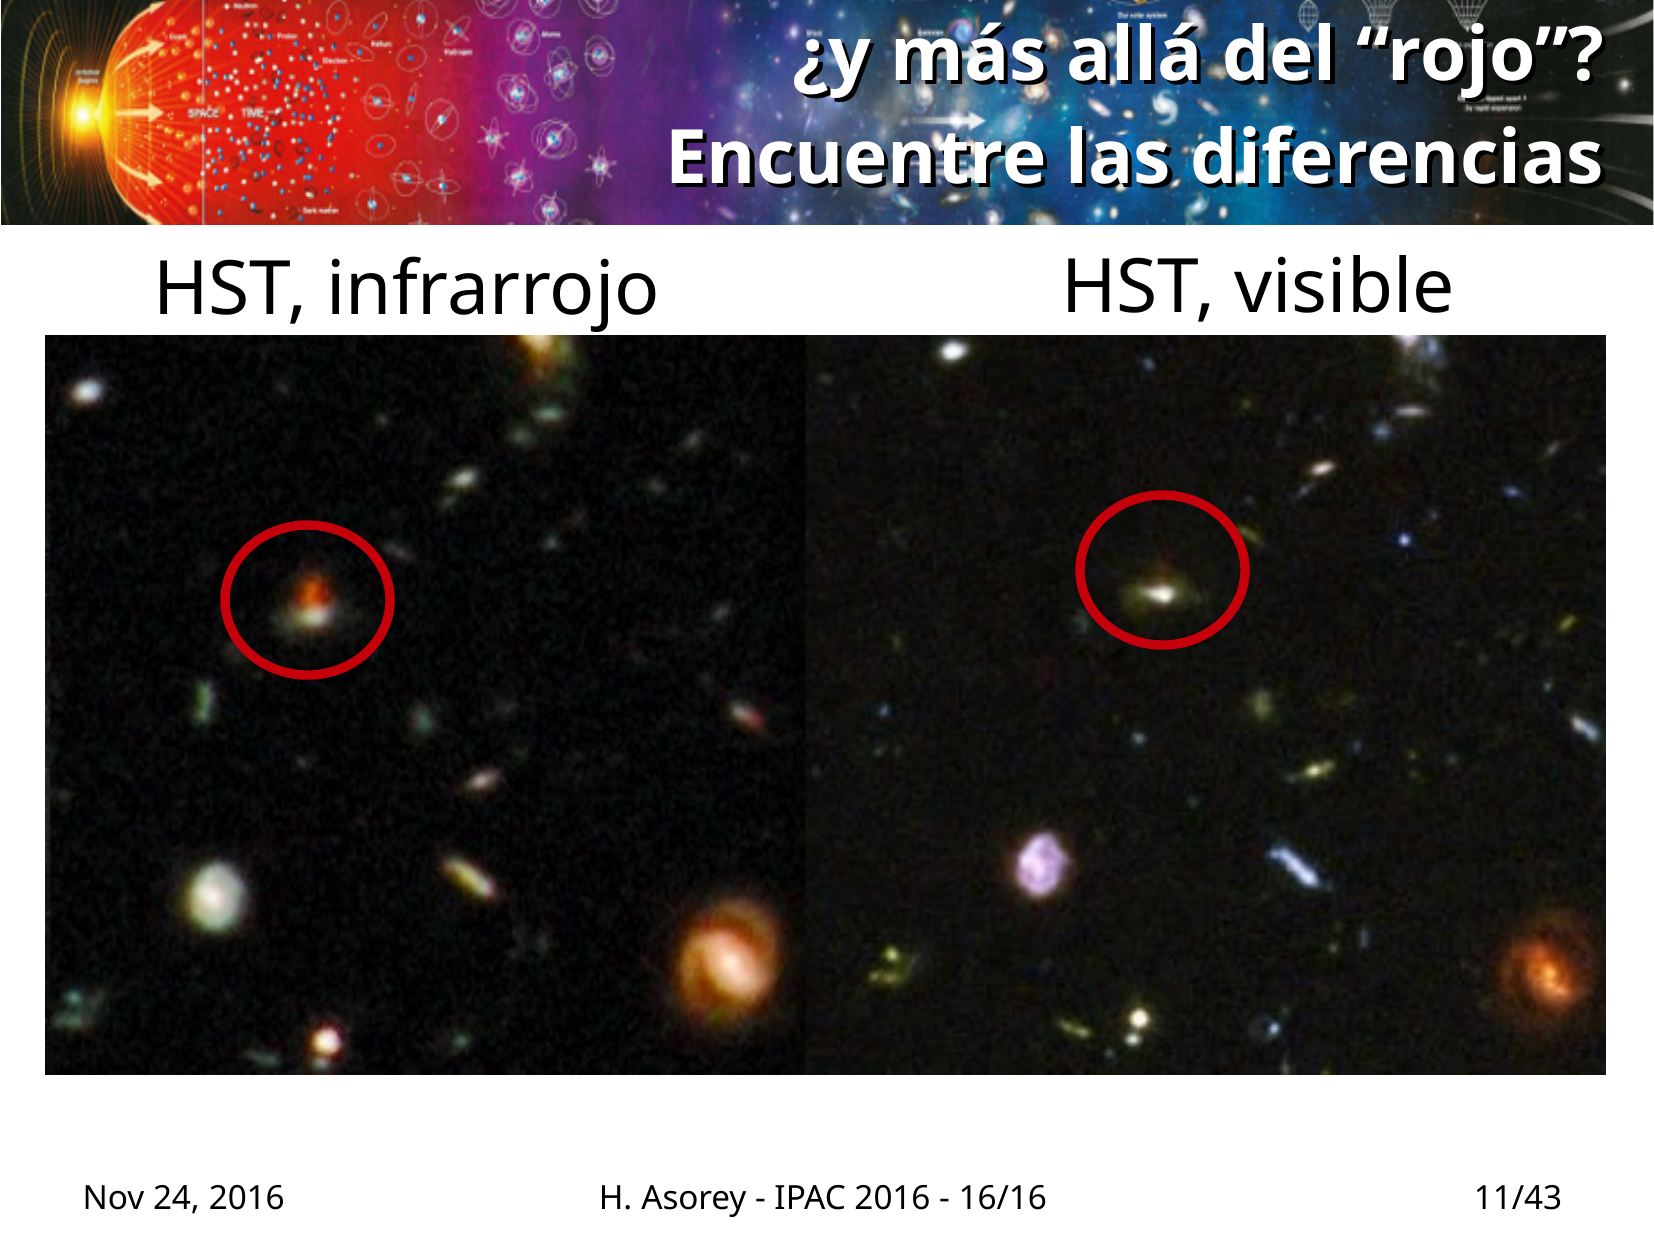

# ¿y más allá del “rojo”? Encuentre las diferencias
HST, visible
HST, infrarrojo
Nov 24, 2016
H. Asorey - IPAC 2016 - 16/16
11